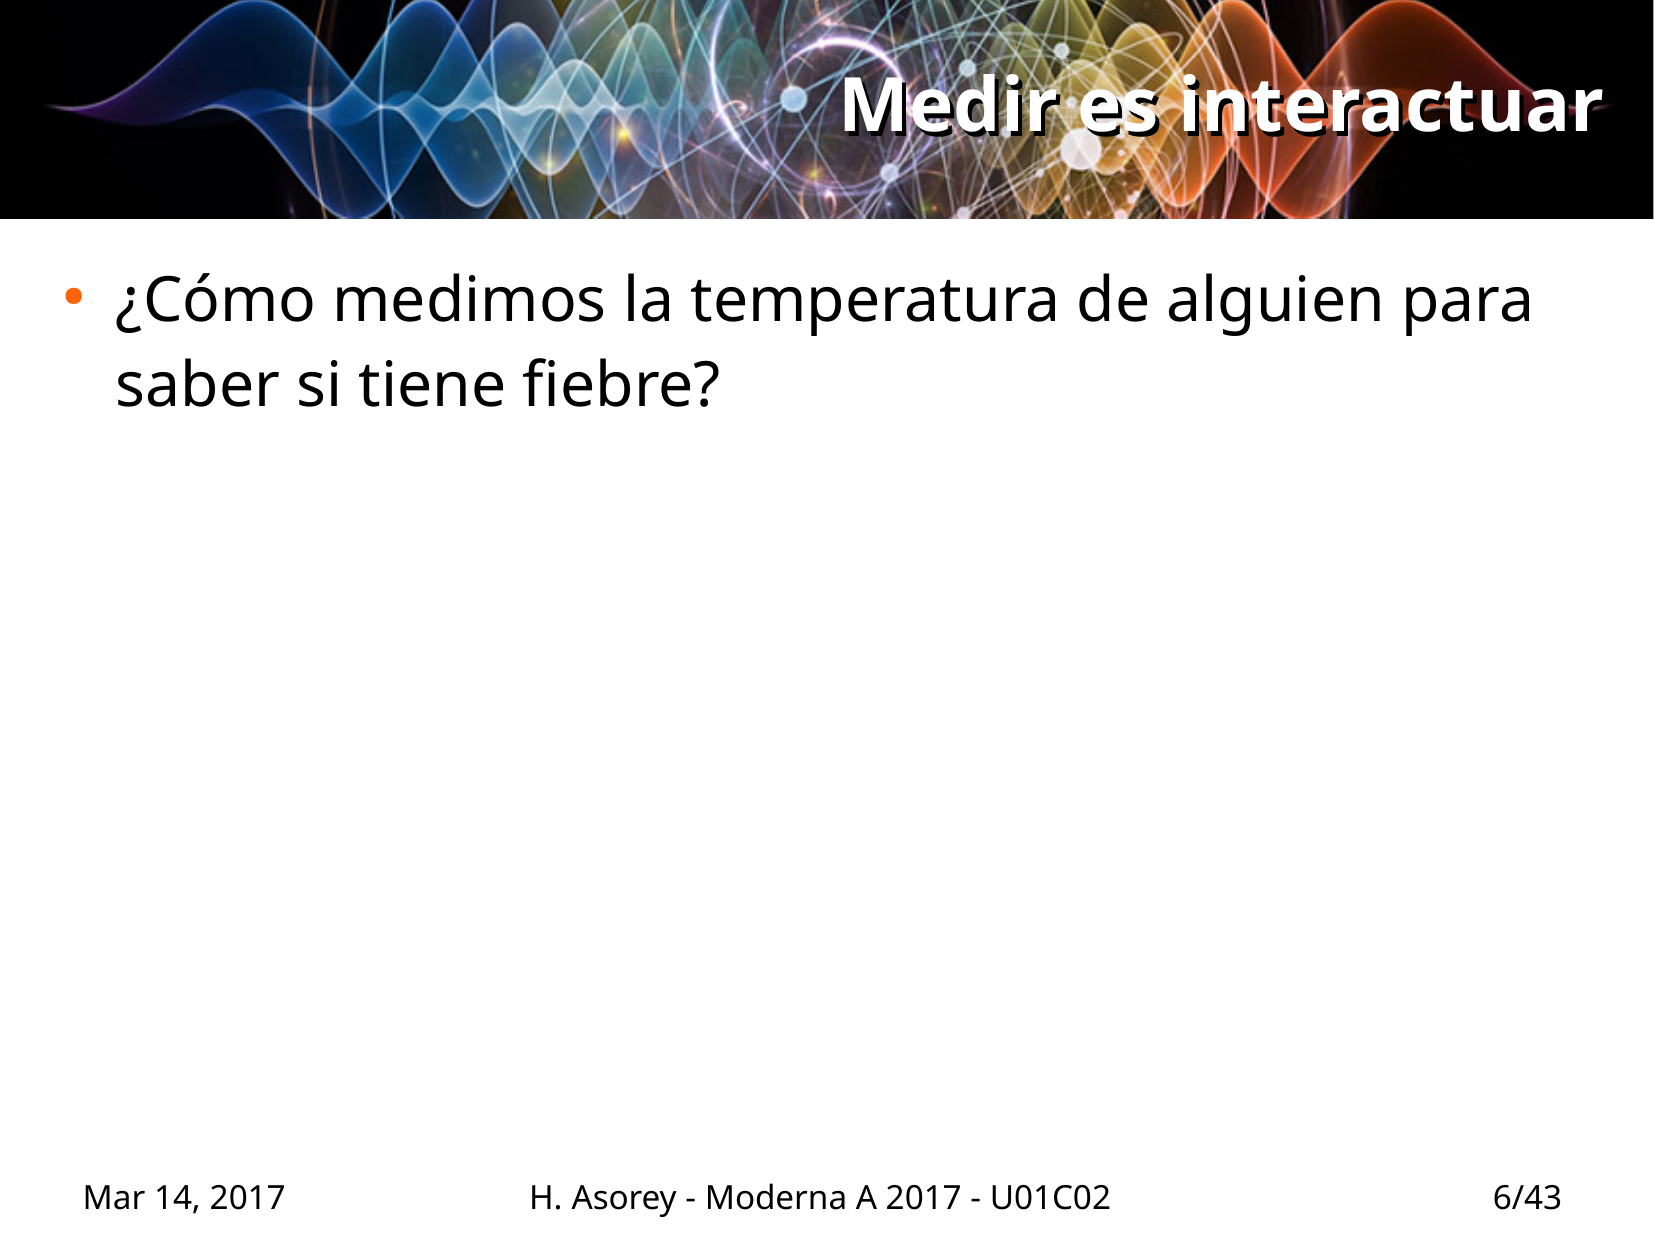

# Medir es interactuar
¿Cómo medimos la temperatura de alguien para saber si tiene fiebre?
Mar 14, 2017
H. Asorey - Moderna A 2017 - U01C02
6